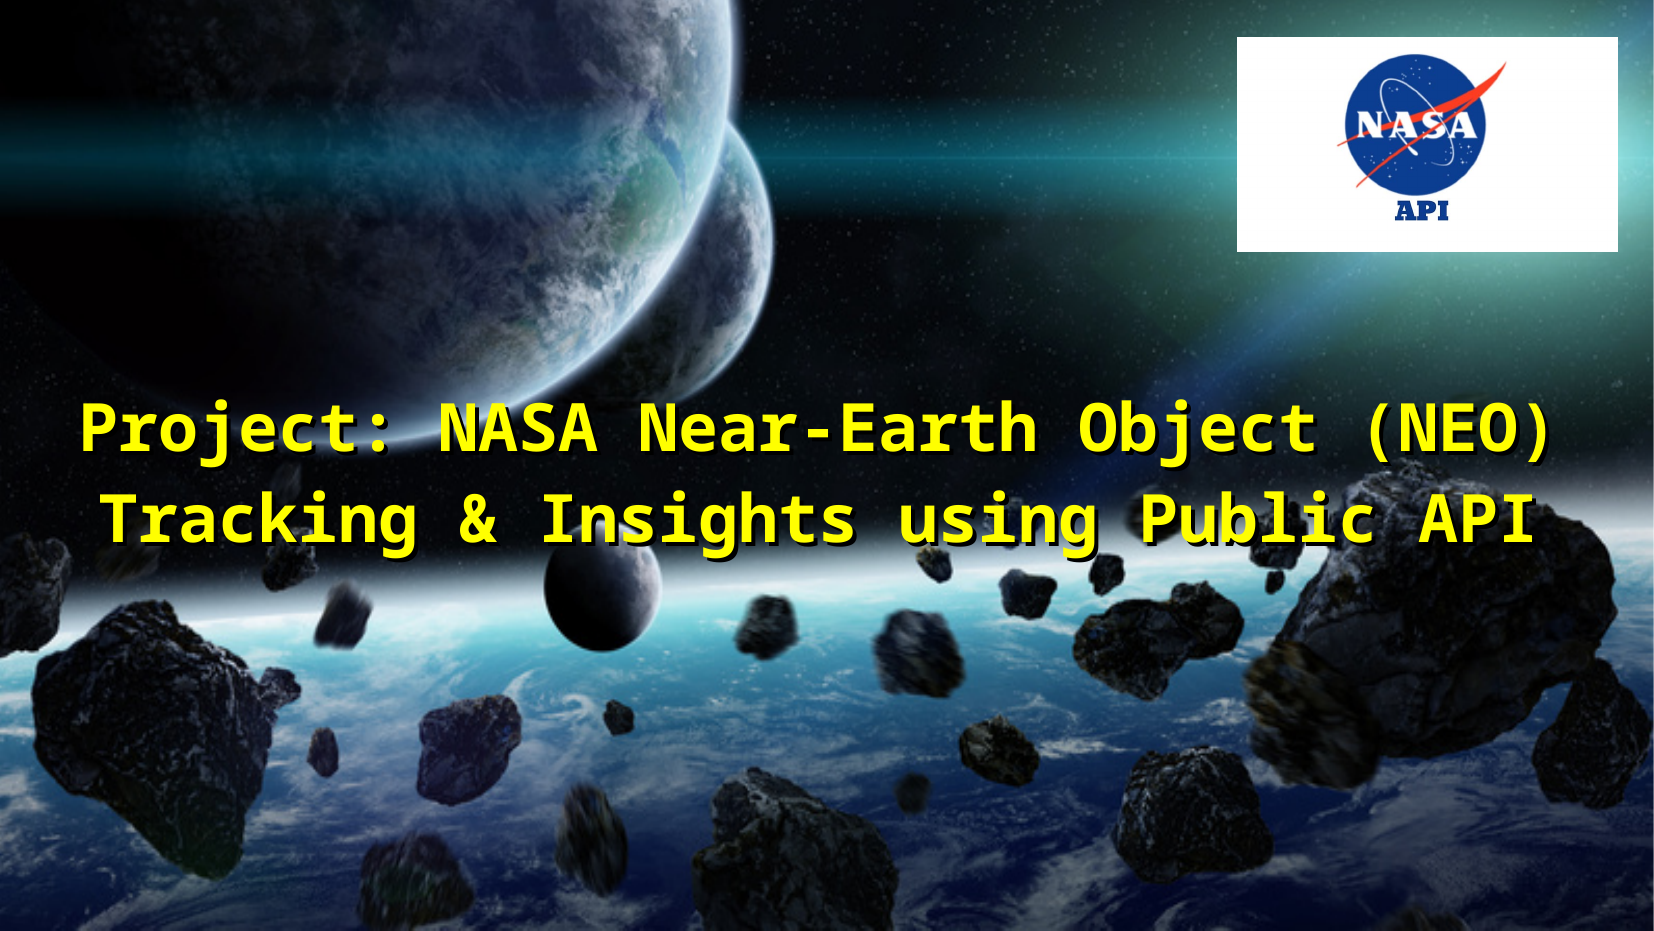

# Project: NASA Near-Earth Object (NEO) Tracking & Insights using Public API